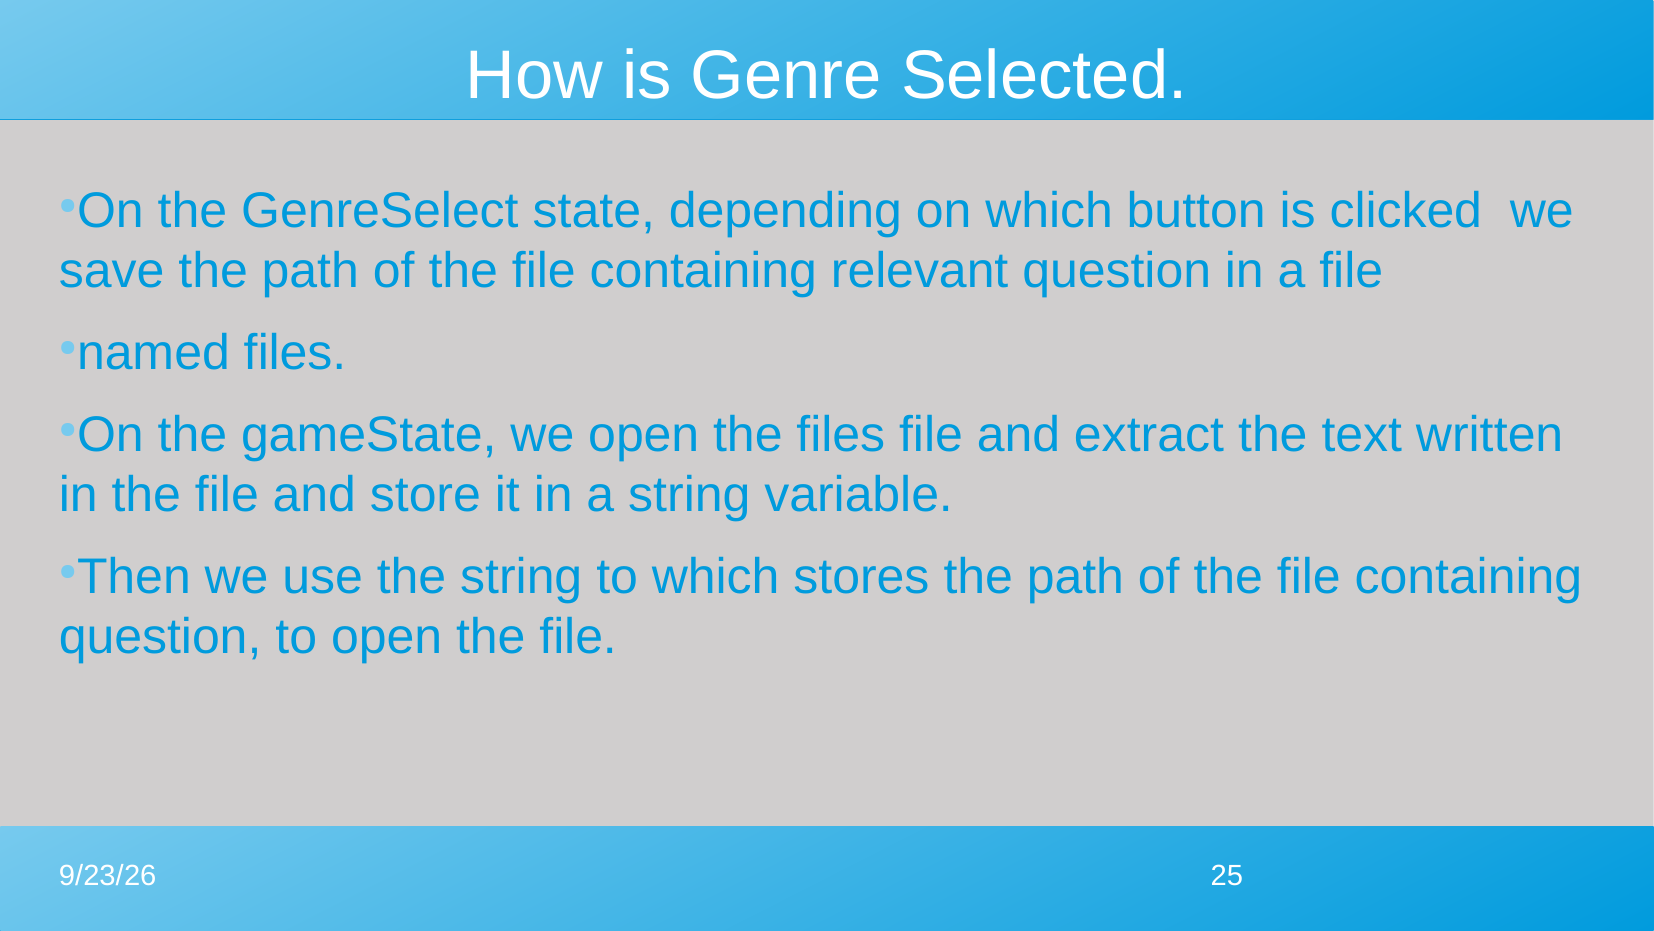

# How is Genre Selected.
On the GenreSelect state, depending on which button is clicked we save the path of the file containing relevant question in a file
named files.
On the gameState, we open the files file and extract the text written in the file and store it in a string variable.
Then we use the string to which stores the path of the file containing question, to open the file.